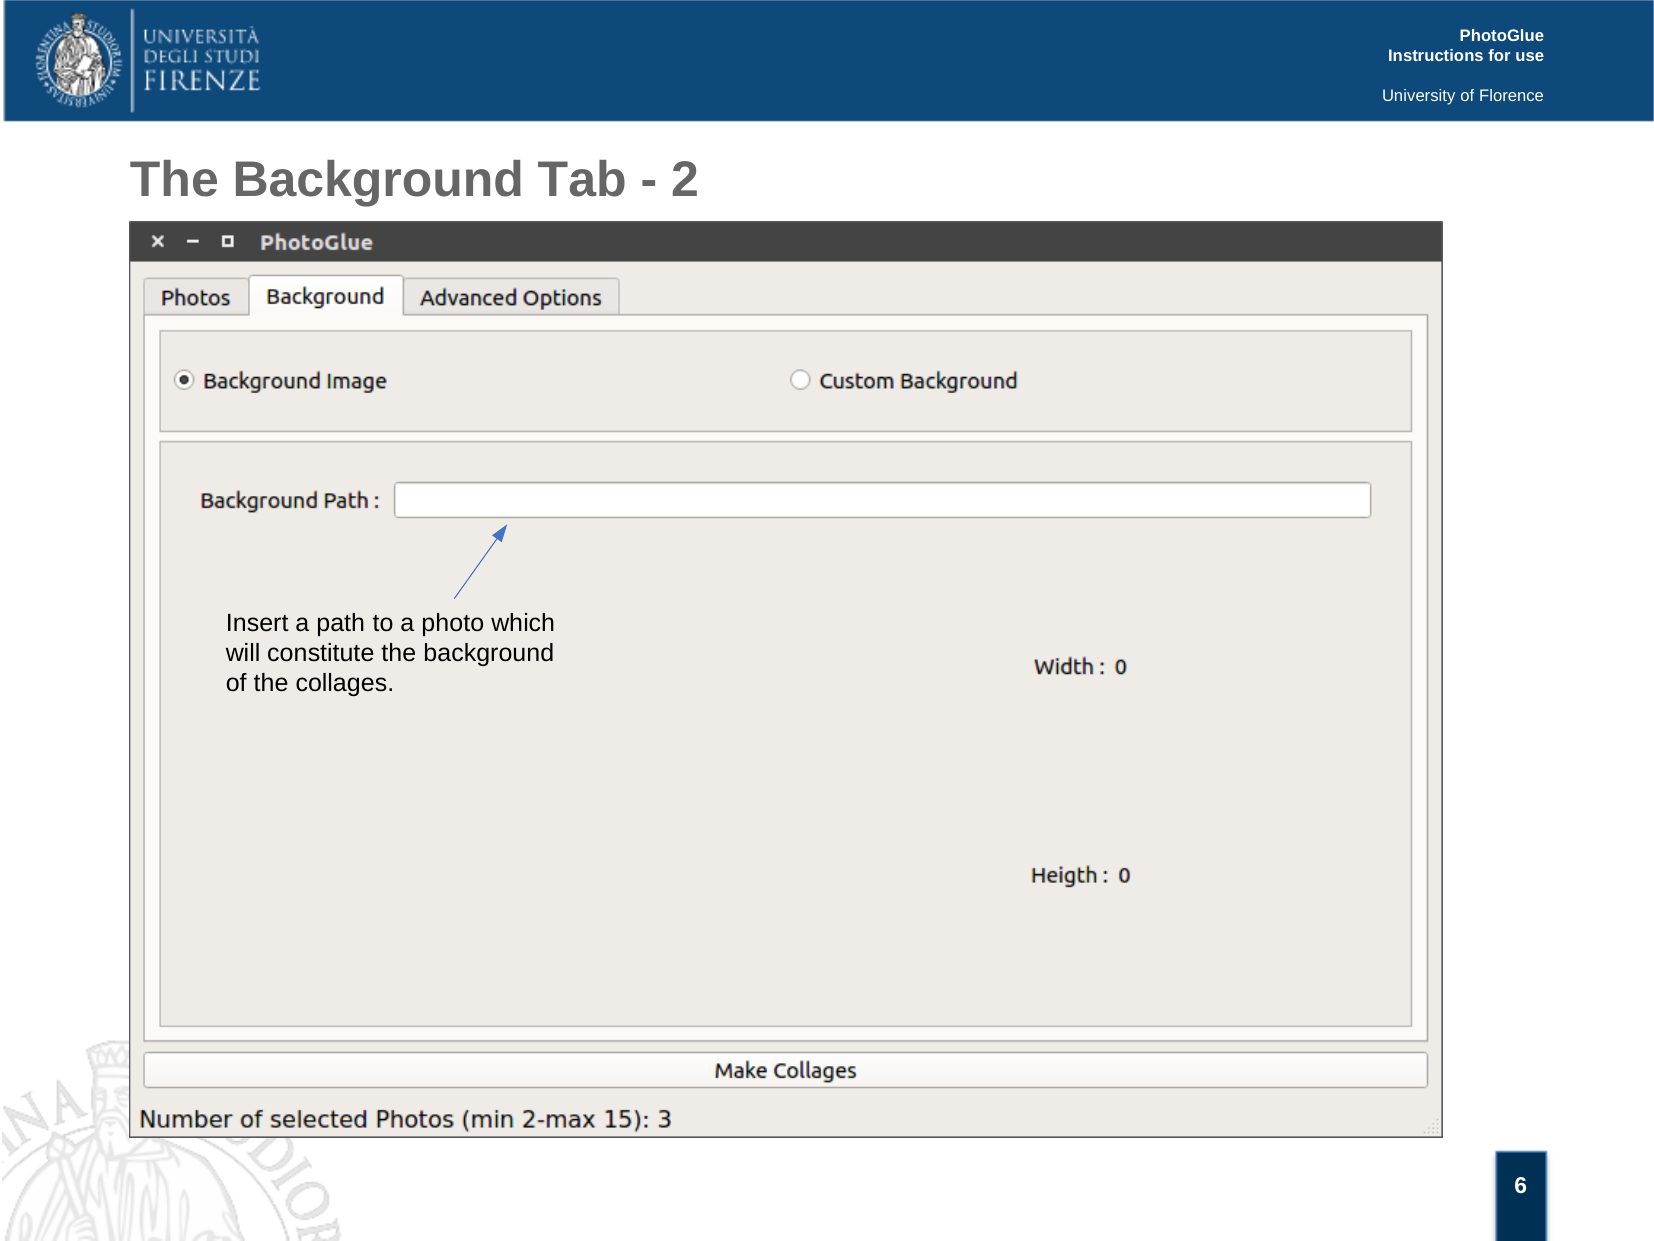

PhotoGlue
 Instructions for use
University of Florence
The Background Tab - 2
Insert a path to a photo which will constitute the background of the collages.
6